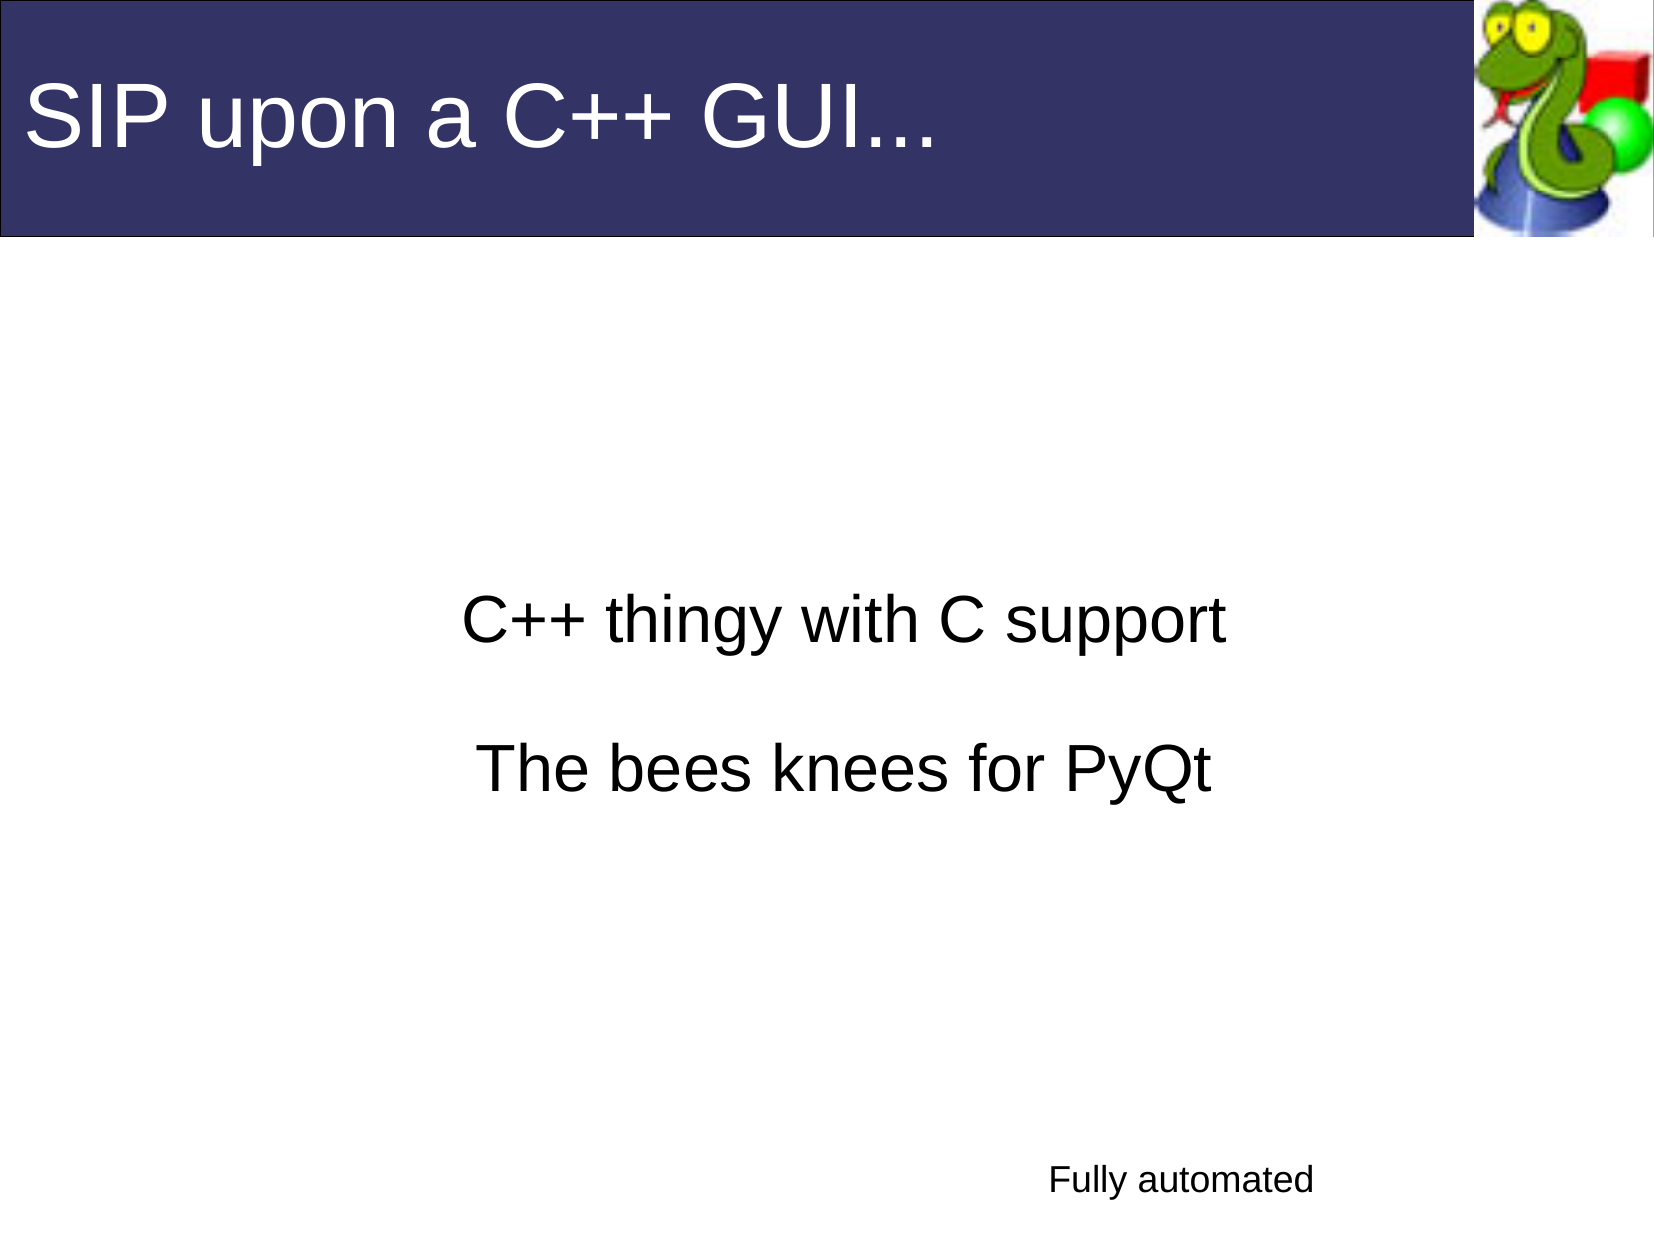

# SIP upon a C++ GUI...
C++ thingy with C support
The bees knees for PyQt
Fully automated